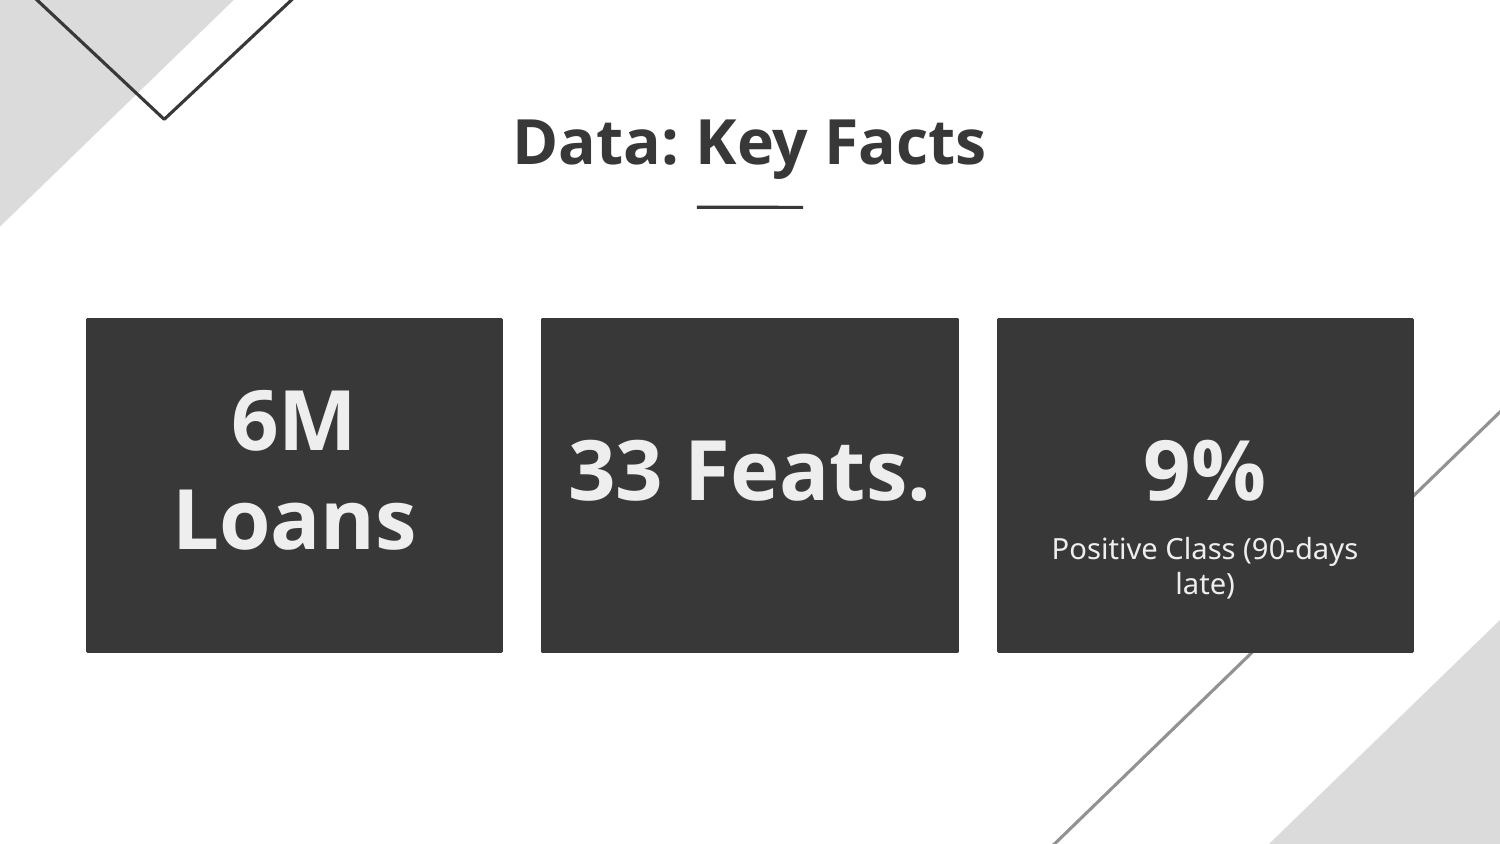

Data: Key Facts
# 6M Loans
33 Feats.
9%
Positive Class (90-days late)